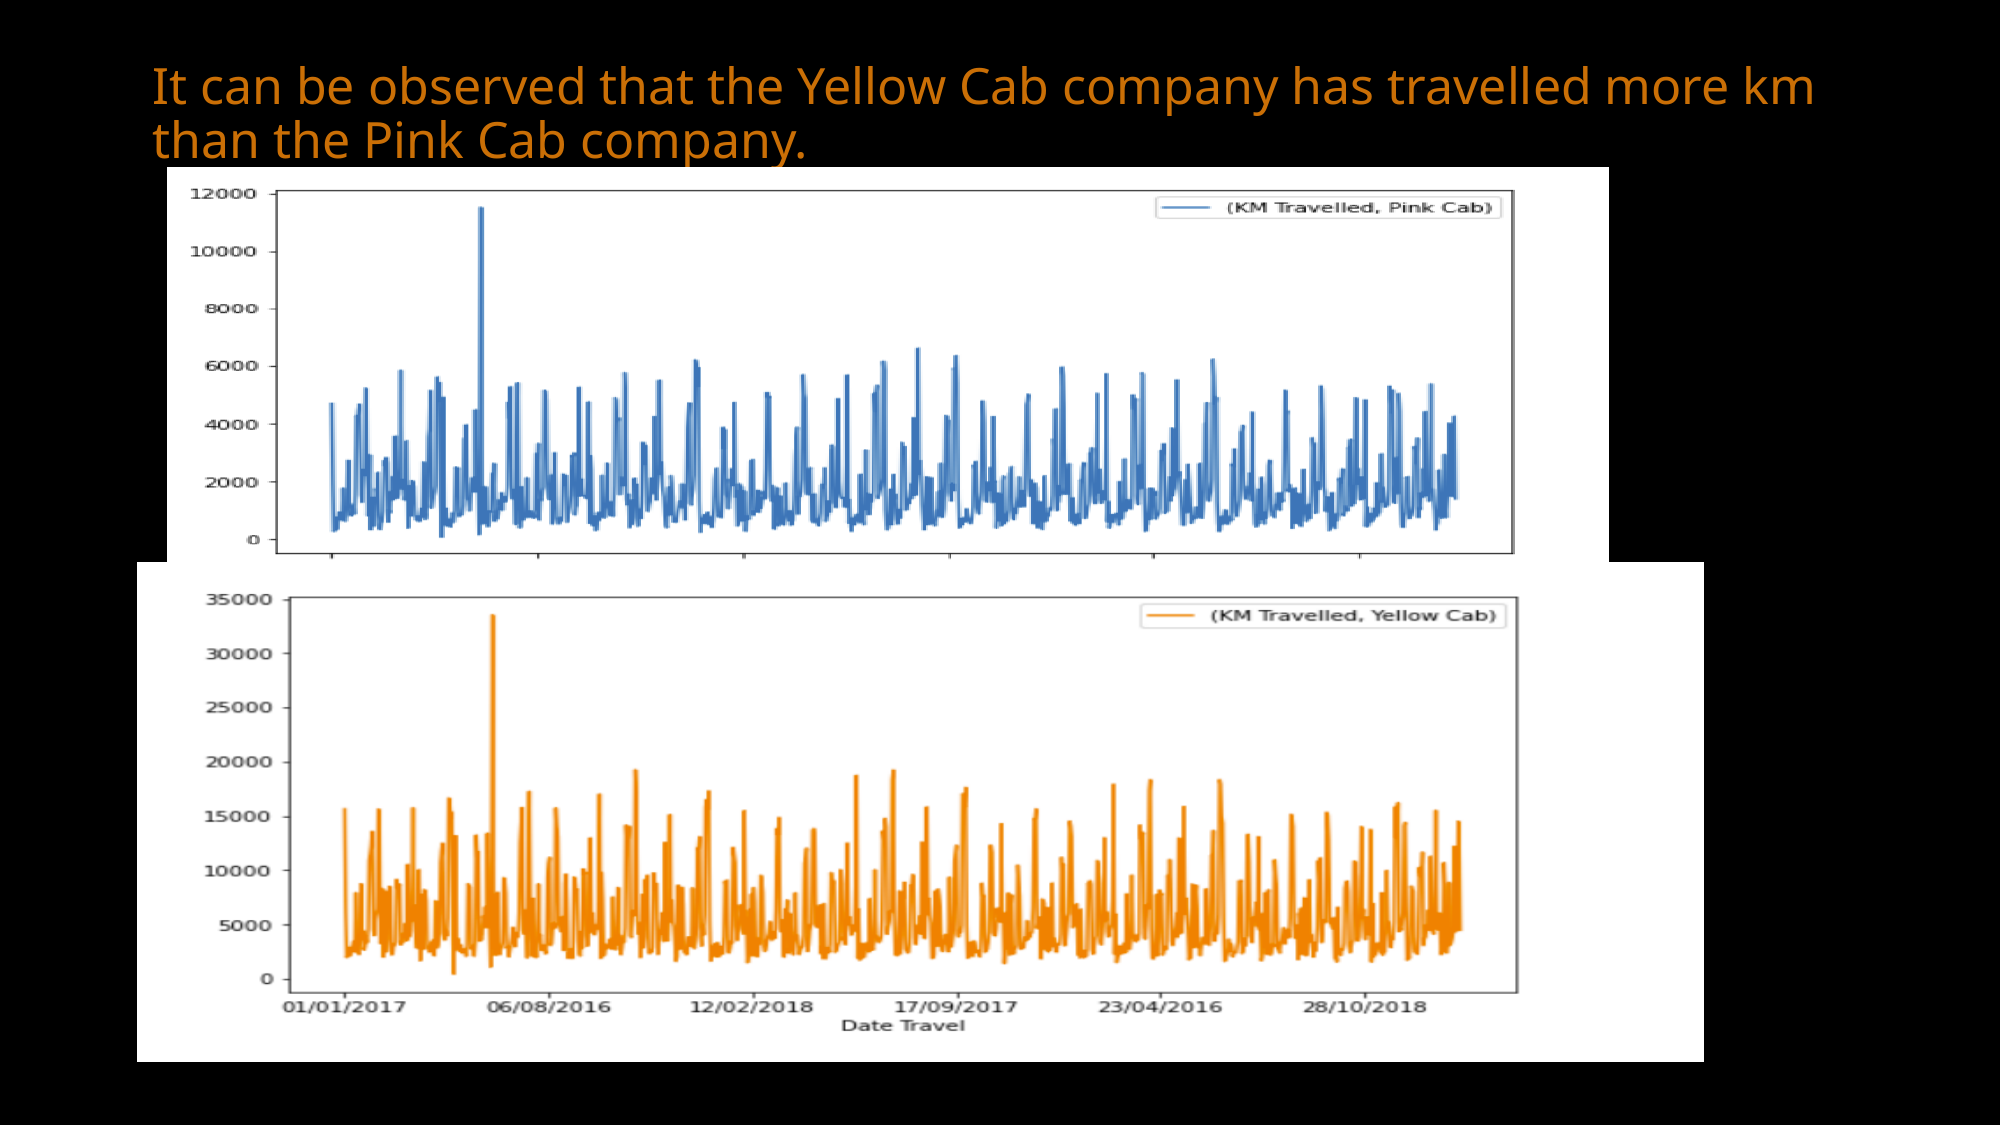

# It can be observed that the Yellow Cab company has travelled more km than the Pink Cab company.